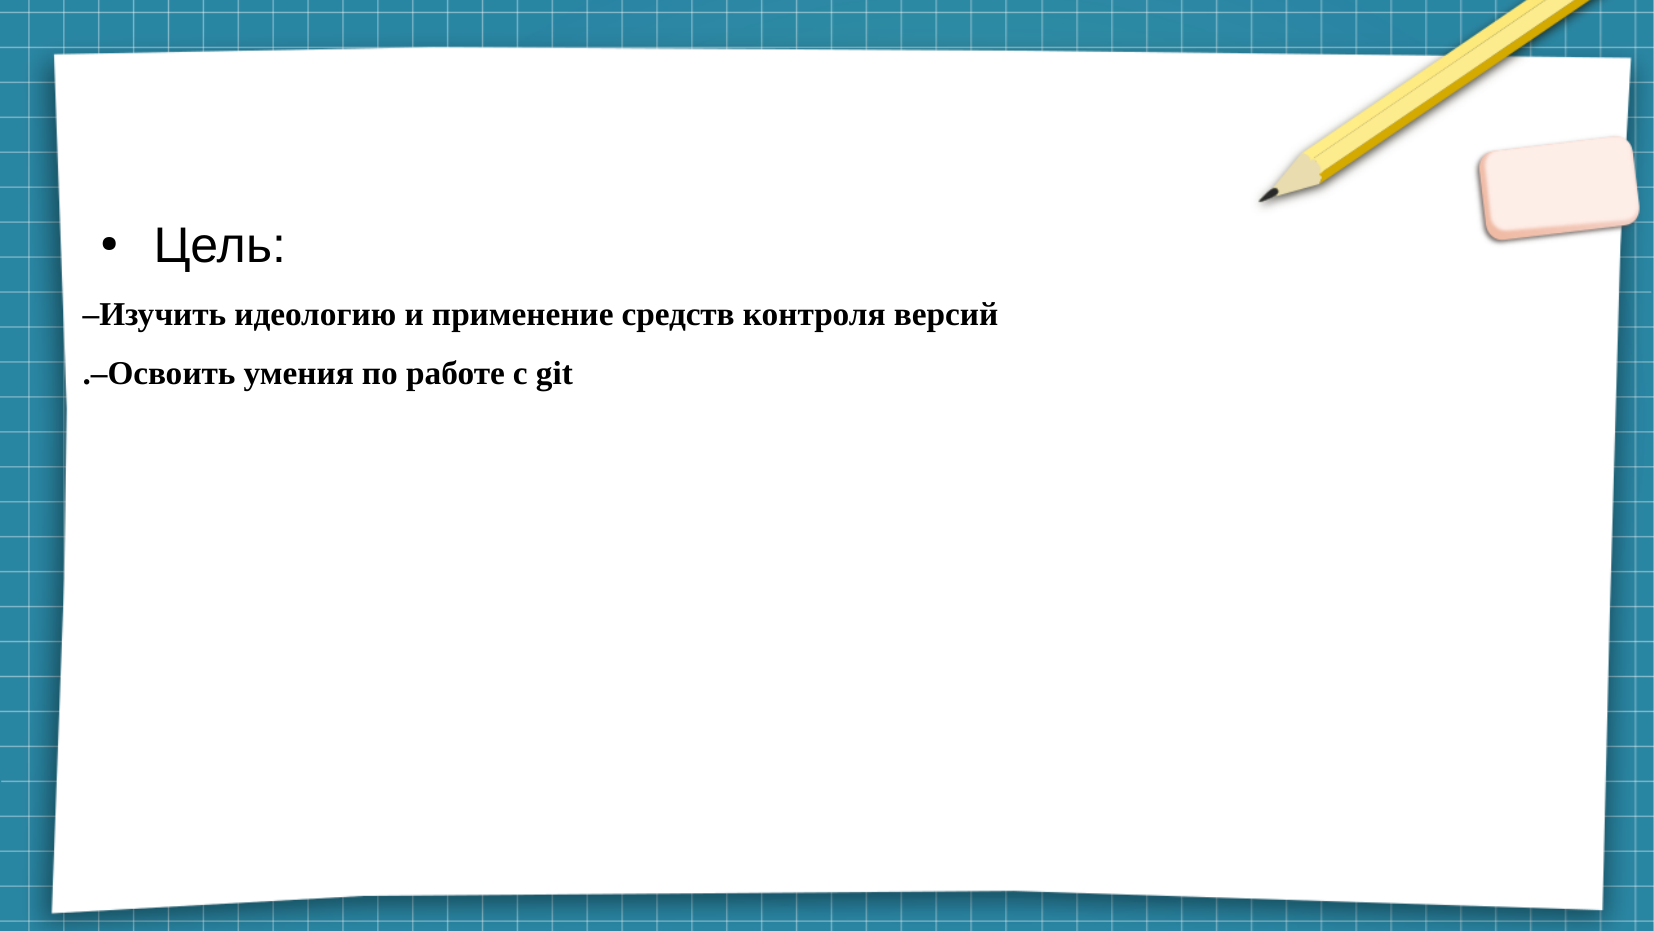

# Цель:
–Изучить идеологию и применение средств контроля версий
.–Освоить умения по работе с git